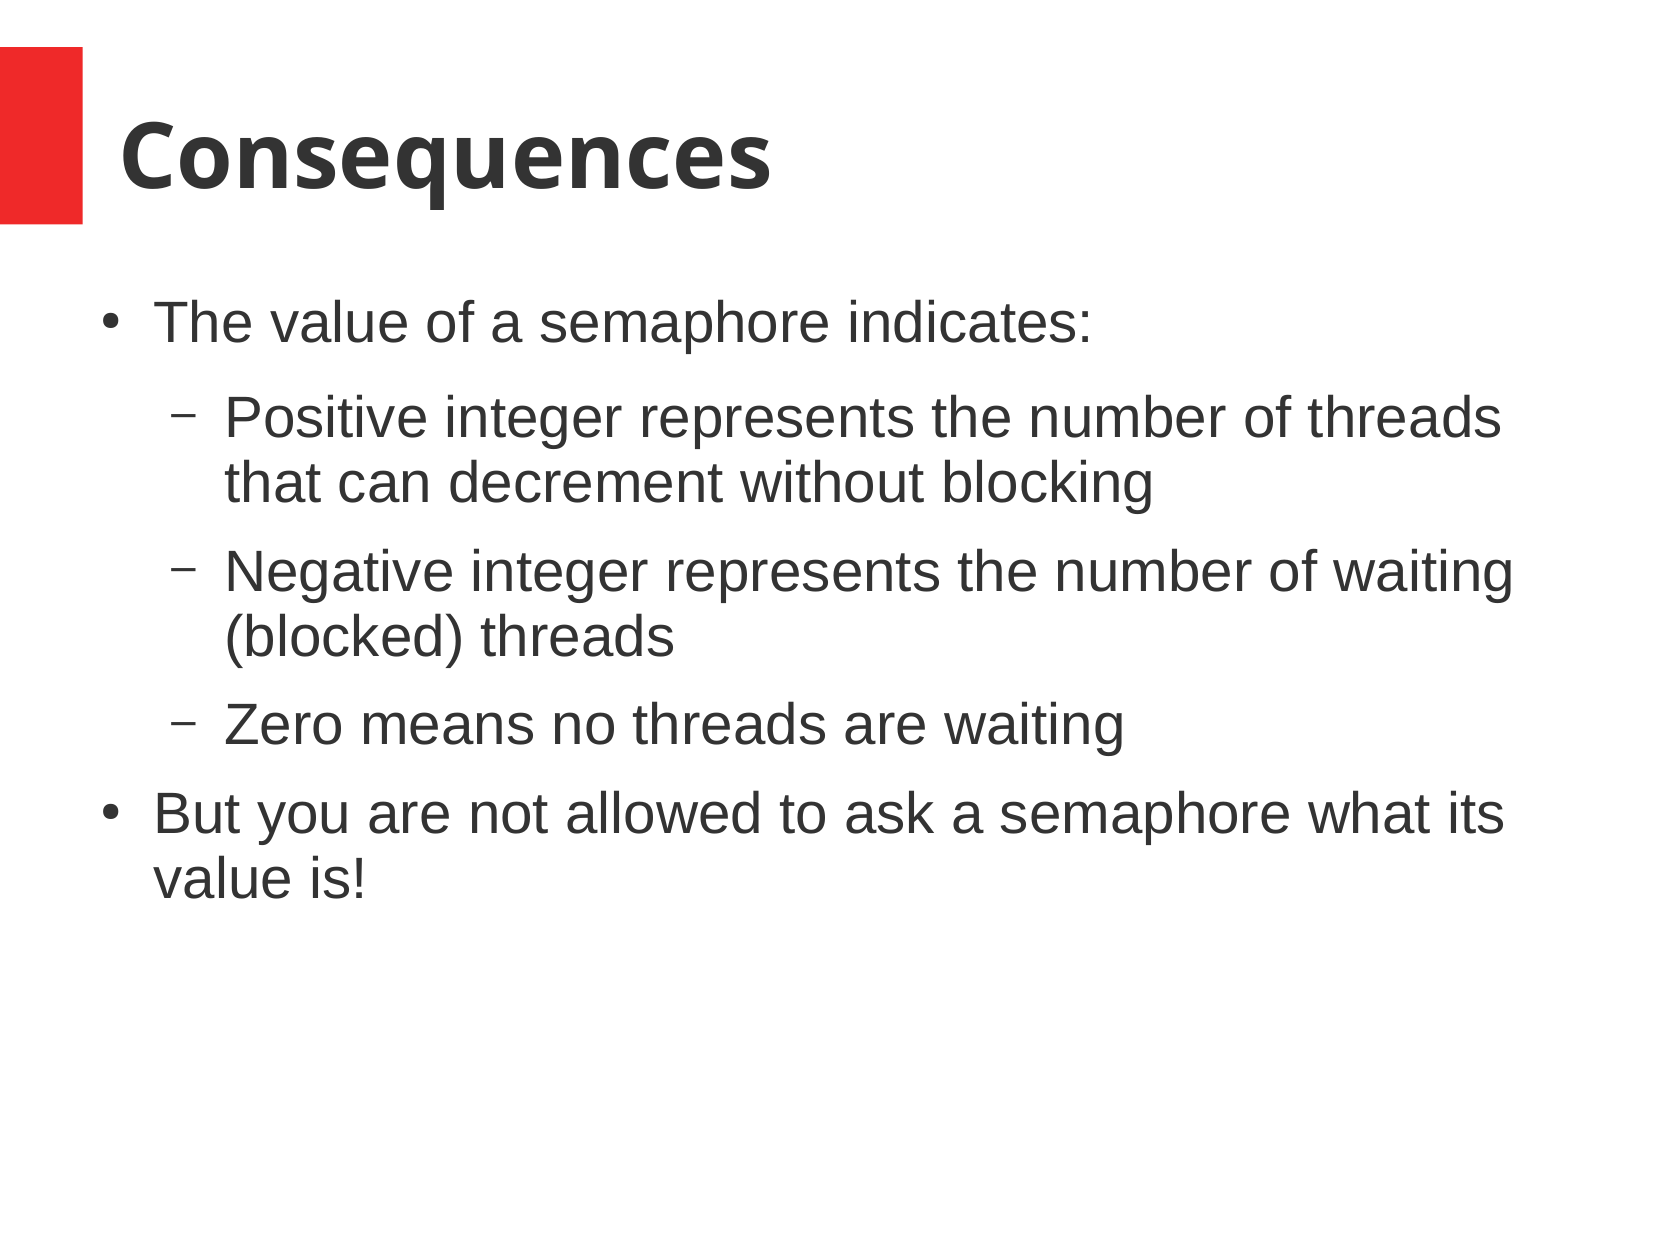

# Consequences
The value of a semaphore indicates:
Positive integer represents the number of threads that can decrement without blocking
Negative integer represents the number of waiting (blocked) threads
Zero means no threads are waiting
But you are not allowed to ask a semaphore what its value is!